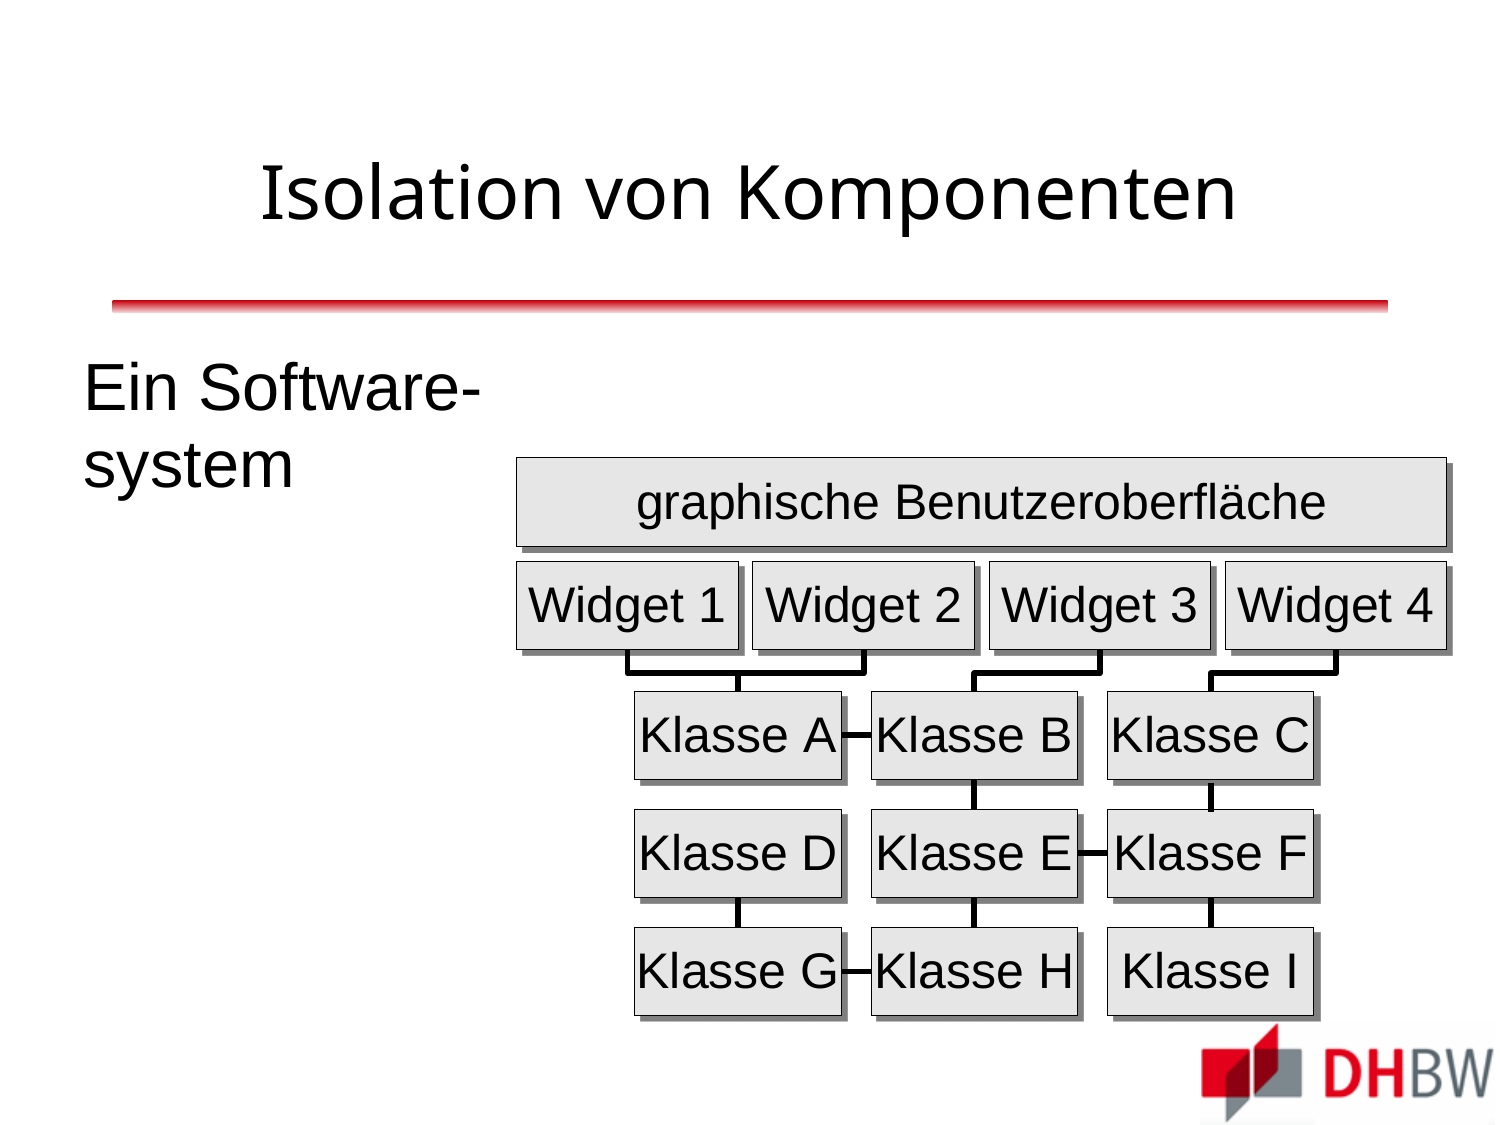

# Isolation von Komponenten
Ein Software-system
graphische Benutzeroberfläche
Widget 1
Widget 2
Widget 3
Widget 4
Klasse A
Klasse B
Klasse C
Klasse D
Klasse E
Klasse F
Klasse G
Klasse H
Klasse I